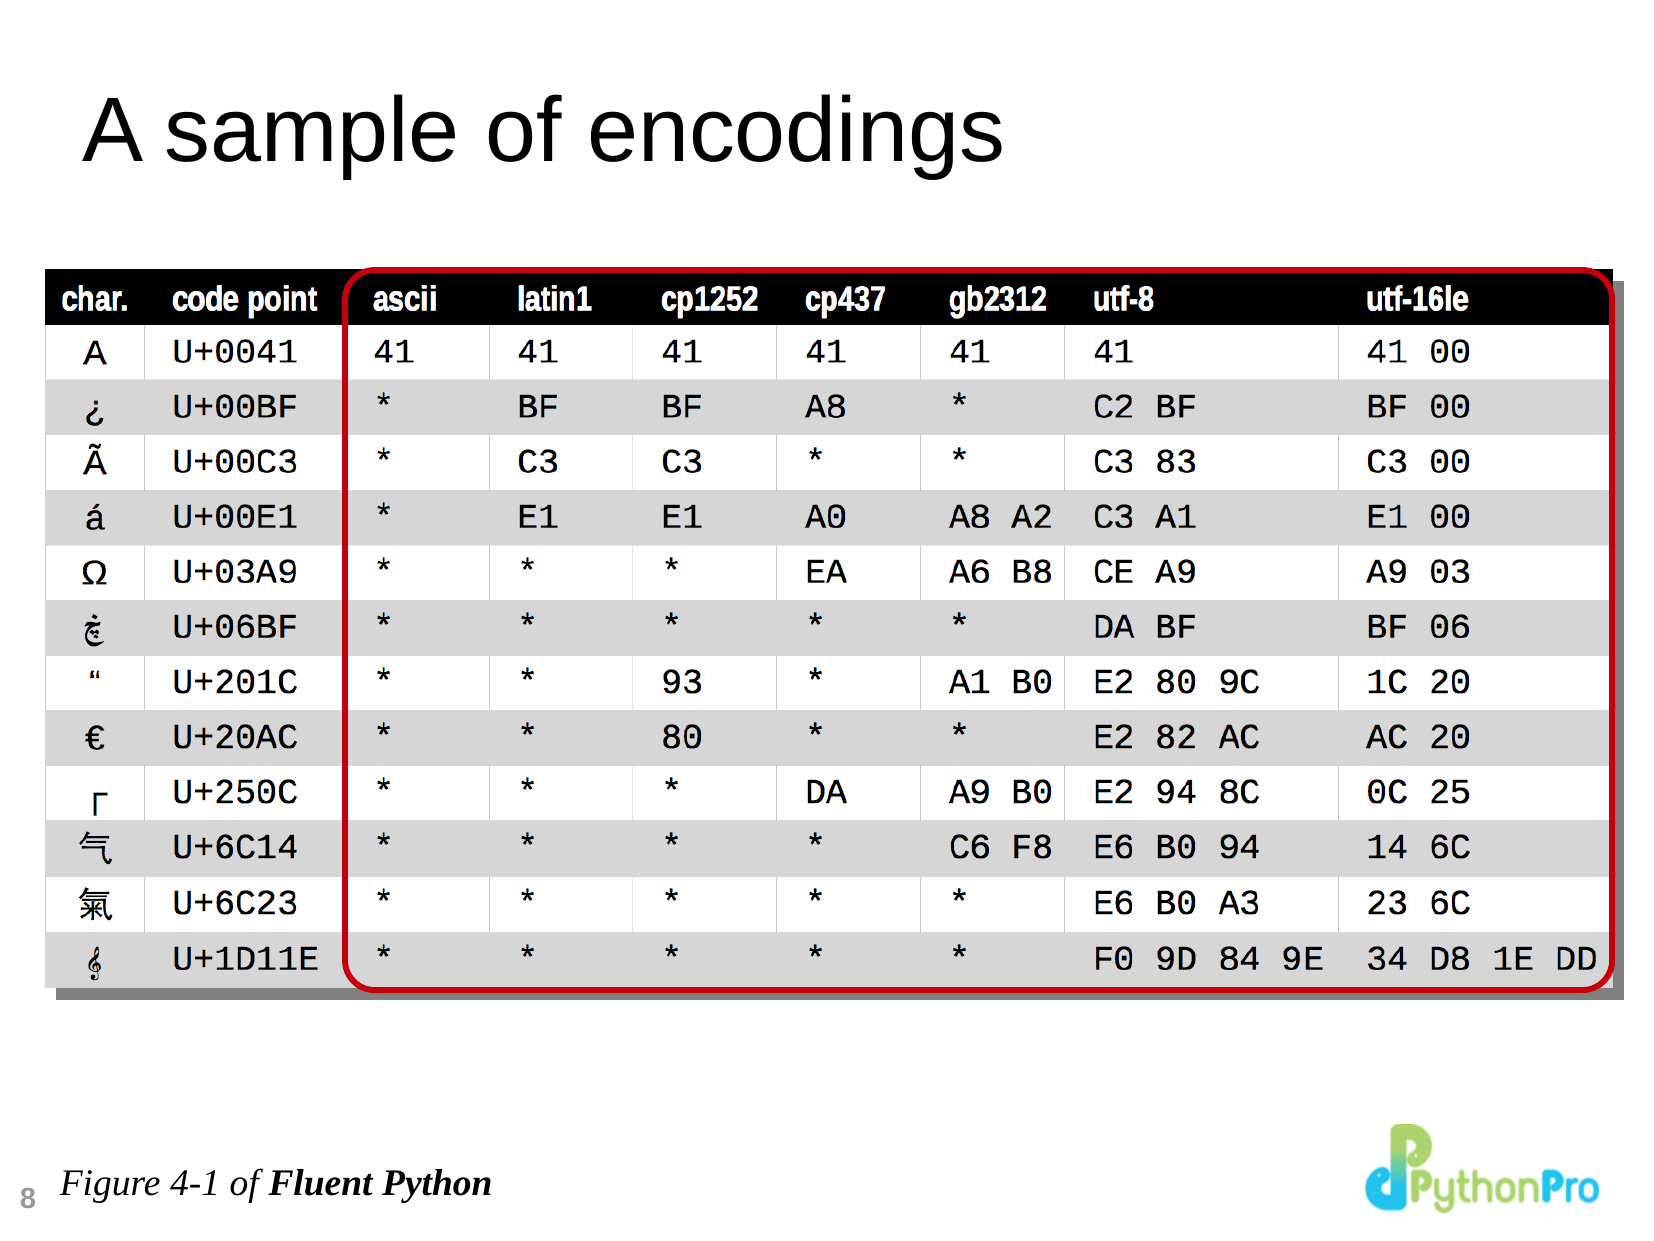

# A sample of encodings
8
Figure 4-1 of Fluent Python